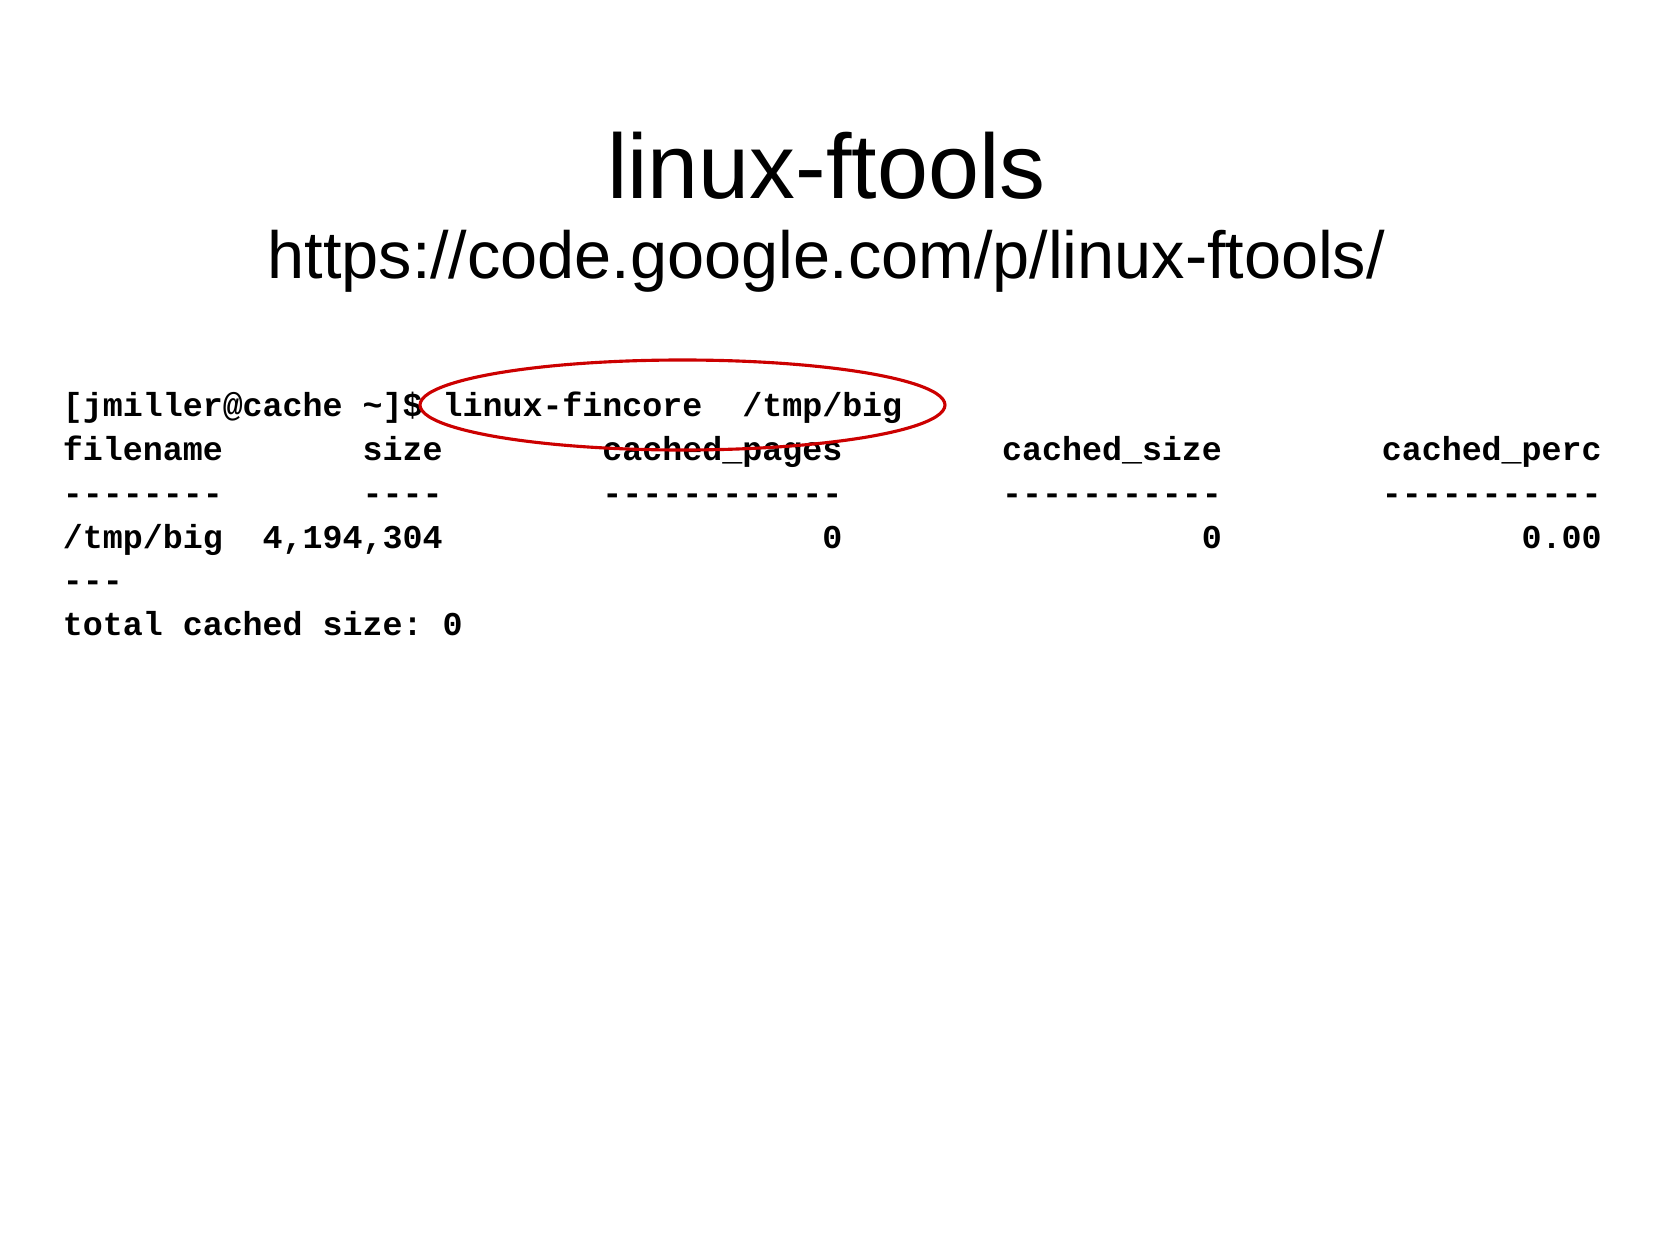

# linux-ftools https://code.google.com/p/linux-ftools/
[jmiller@cache ~]$ linux-fincore /tmp/big
filename size cached_pages cached_size cached_perc
-------- ---- ------------ ----------- -----------
/tmp/big 4,194,304 0 0 0.00
---
total cached size: 0